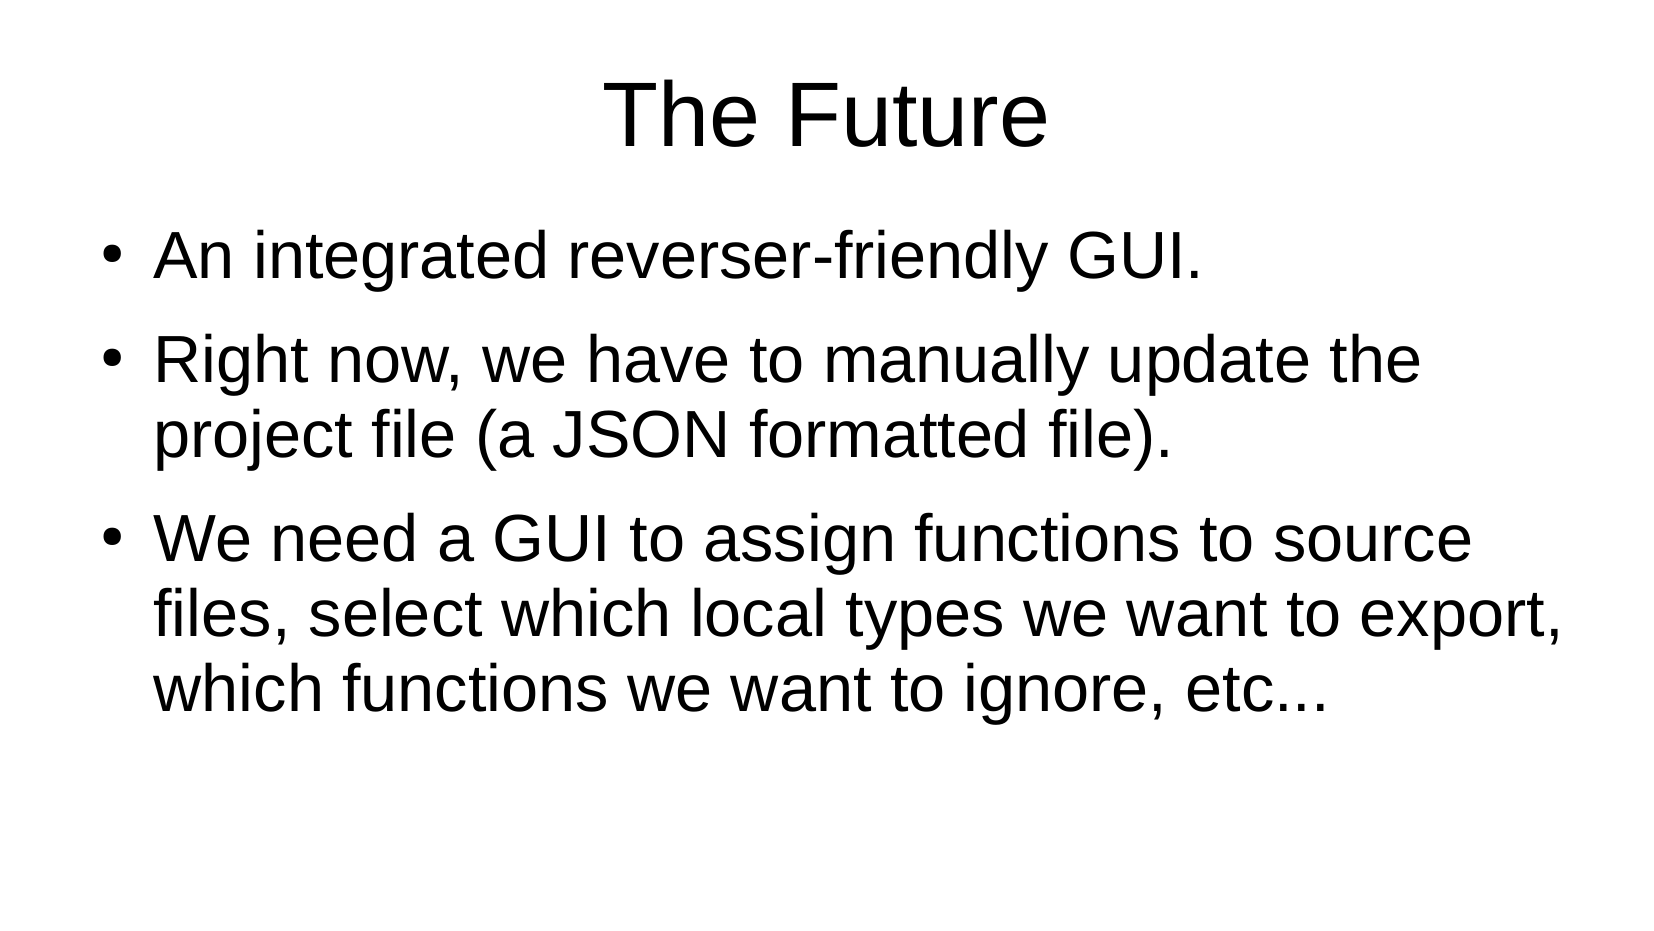

# The Future
An integrated reverser-friendly GUI.
Right now, we have to manually update the project file (a JSON formatted file).
We need a GUI to assign functions to source files, select which local types we want to export, which functions we want to ignore, etc...